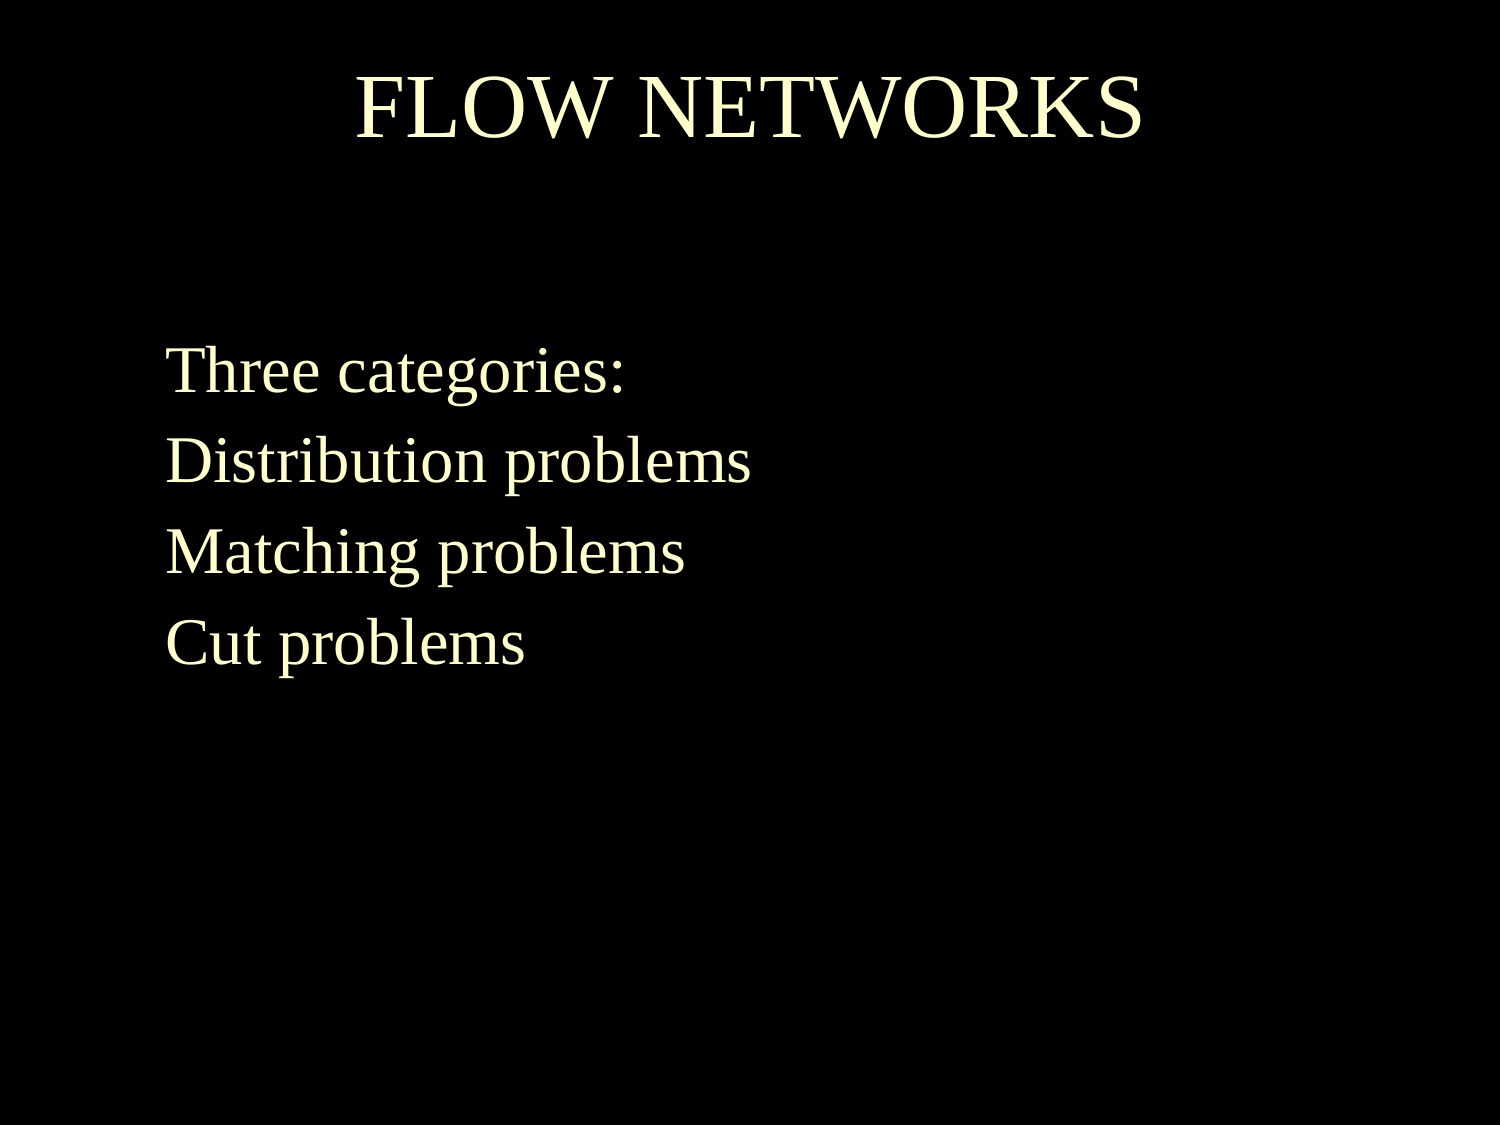

# FLOW NETWORKS
Three categories:
Distribution problems
Matching problems
Cut problems